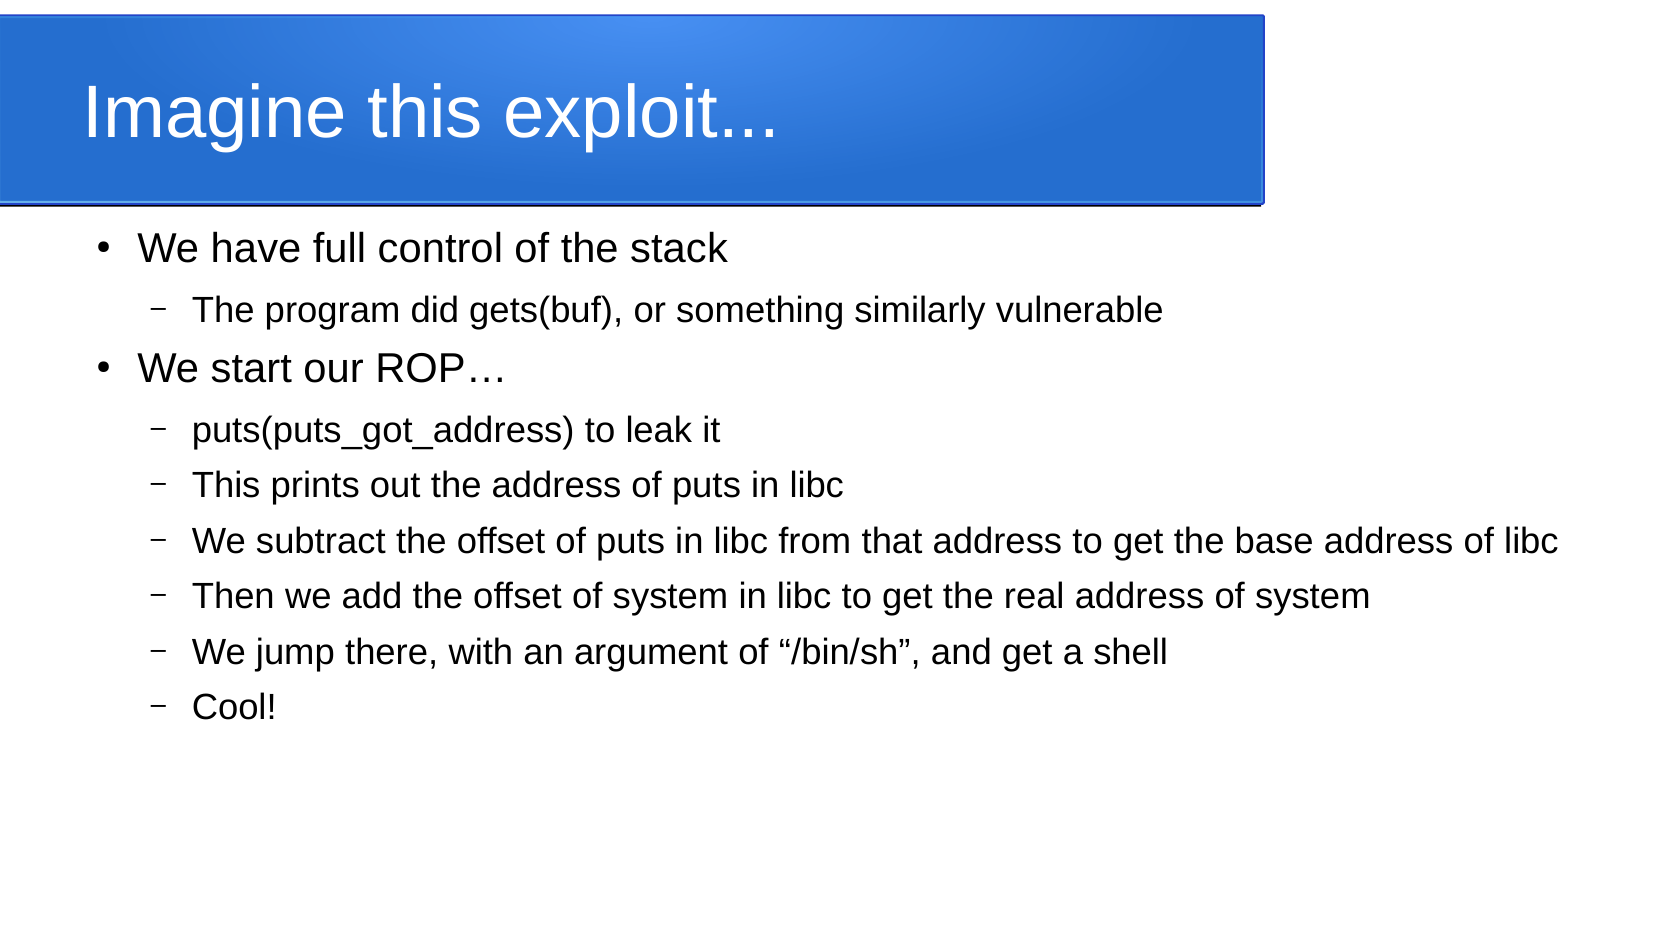

# Imagine this exploit...
We have full control of the stack
The program did gets(buf), or something similarly vulnerable
We start our ROP…
puts(puts_got_address) to leak it
This prints out the address of puts in libc
We subtract the offset of puts in libc from that address to get the base address of libc
Then we add the offset of system in libc to get the real address of system
We jump there, with an argument of “/bin/sh”, and get a shell
Cool!